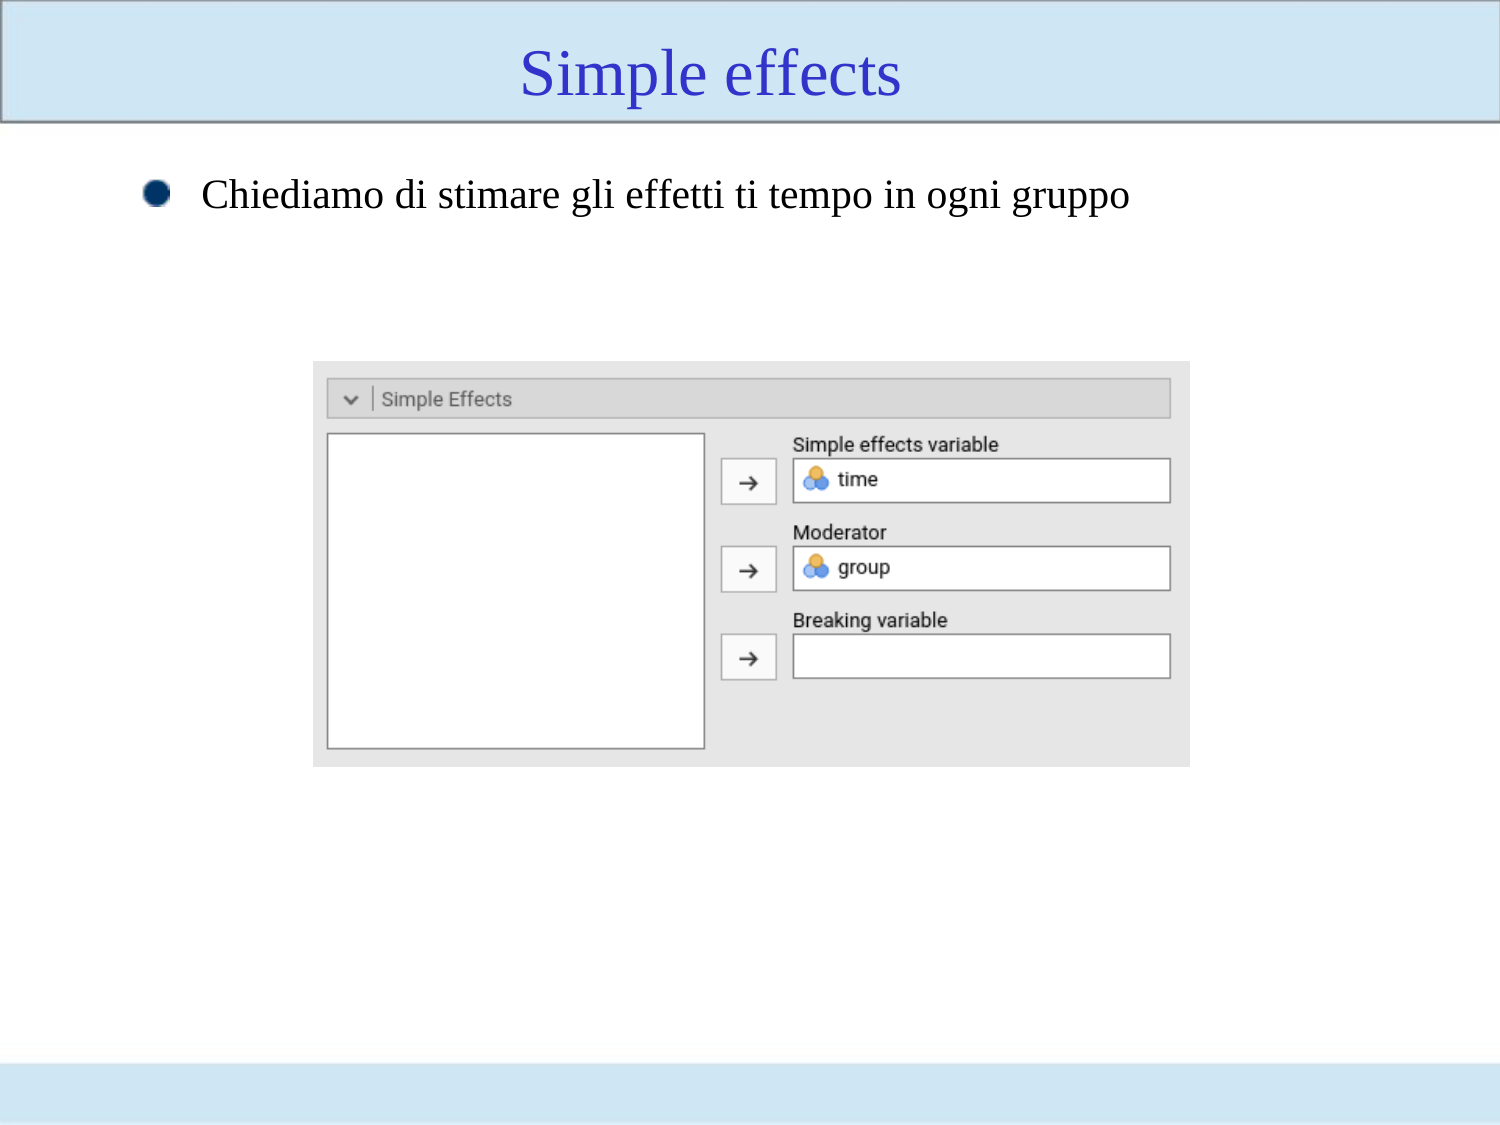

# Simple effects
Chiediamo di stimare gli effetti ti tempo in ogni gruppo